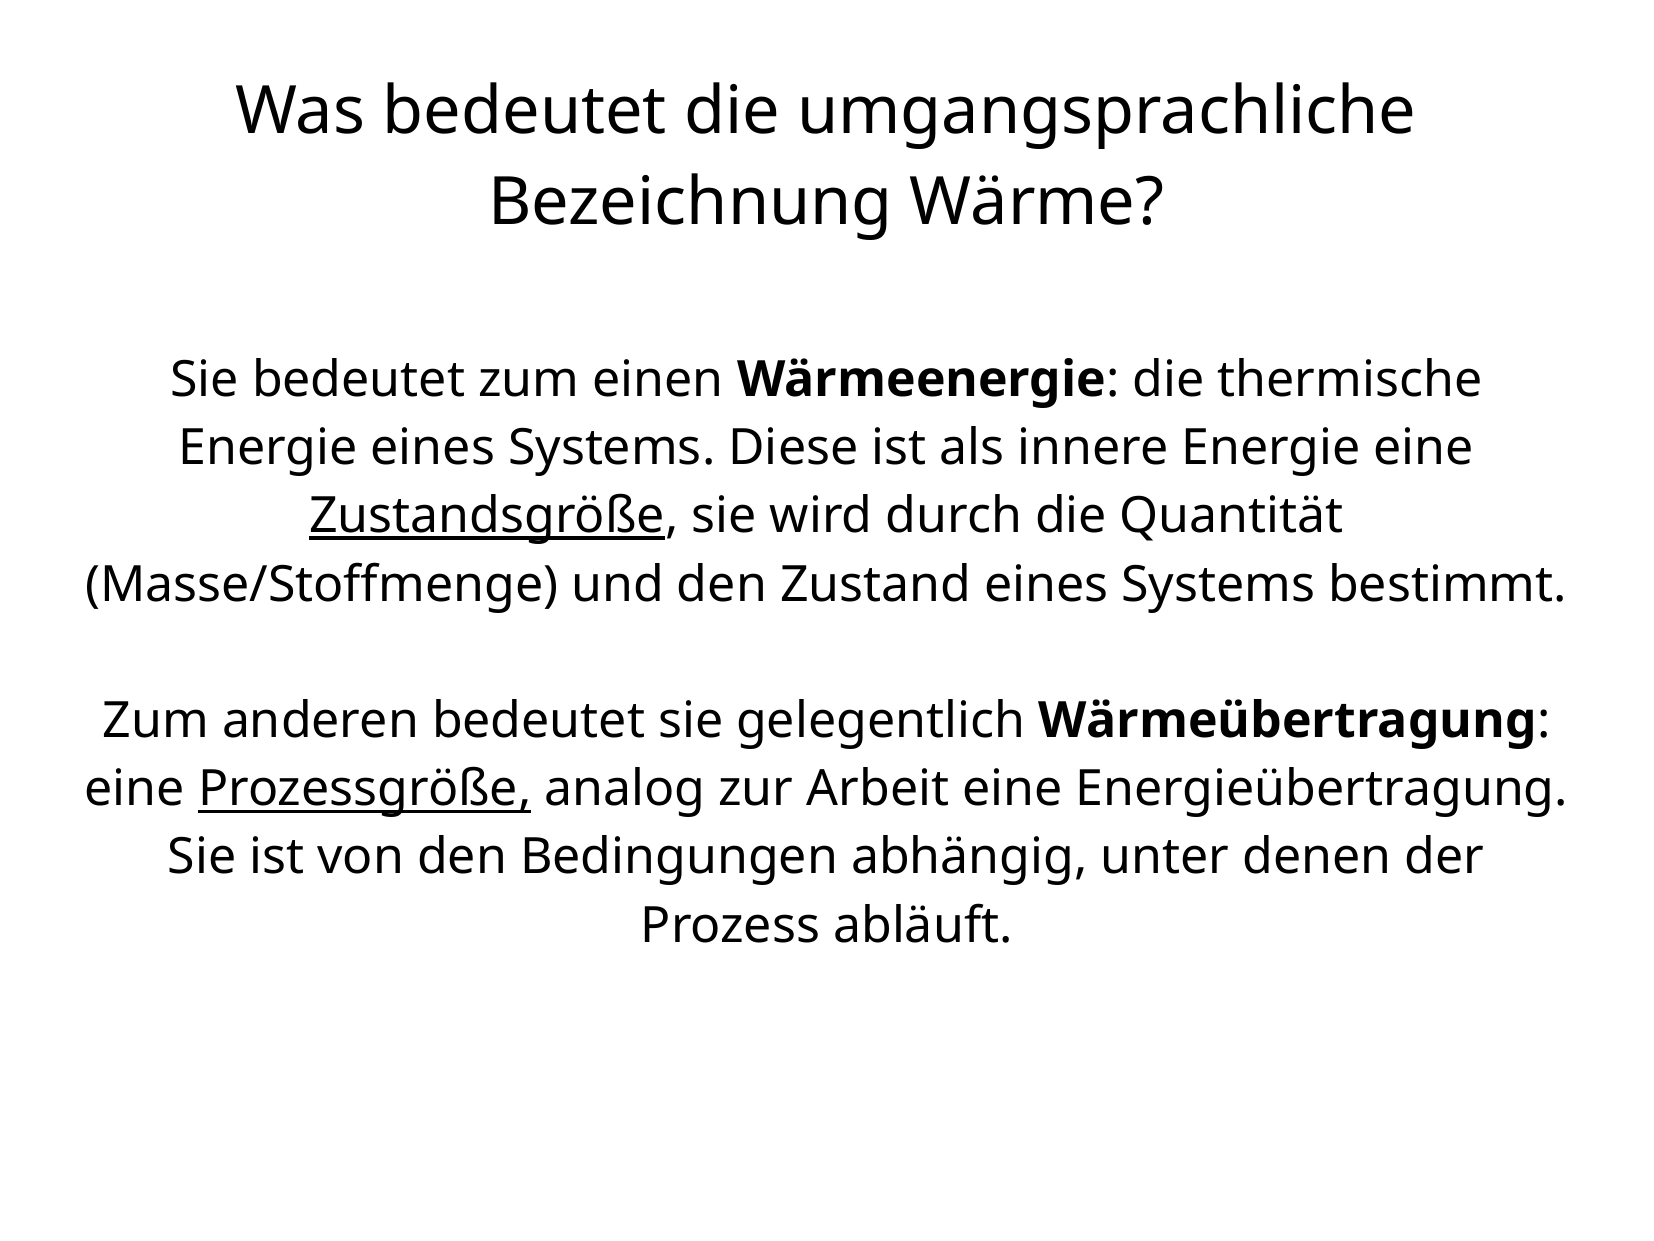

# Was bedeutet die umgangsprachliche Bezeichnung Wärme?
Sie bedeutet zum einen Wärmeenergie: die thermische Energie eines Systems. Diese ist als innere Energie eine Zustandsgröße, sie wird durch die Quantität (Masse/Stoffmenge) und den Zustand eines Systems bestimmt.
Zum anderen bedeutet sie gelegentlich Wärmeübertragung: eine Prozessgröße, analog zur Arbeit eine Energieübertragung. Sie ist von den Bedingungen abhängig, unter denen der Prozess abläuft.